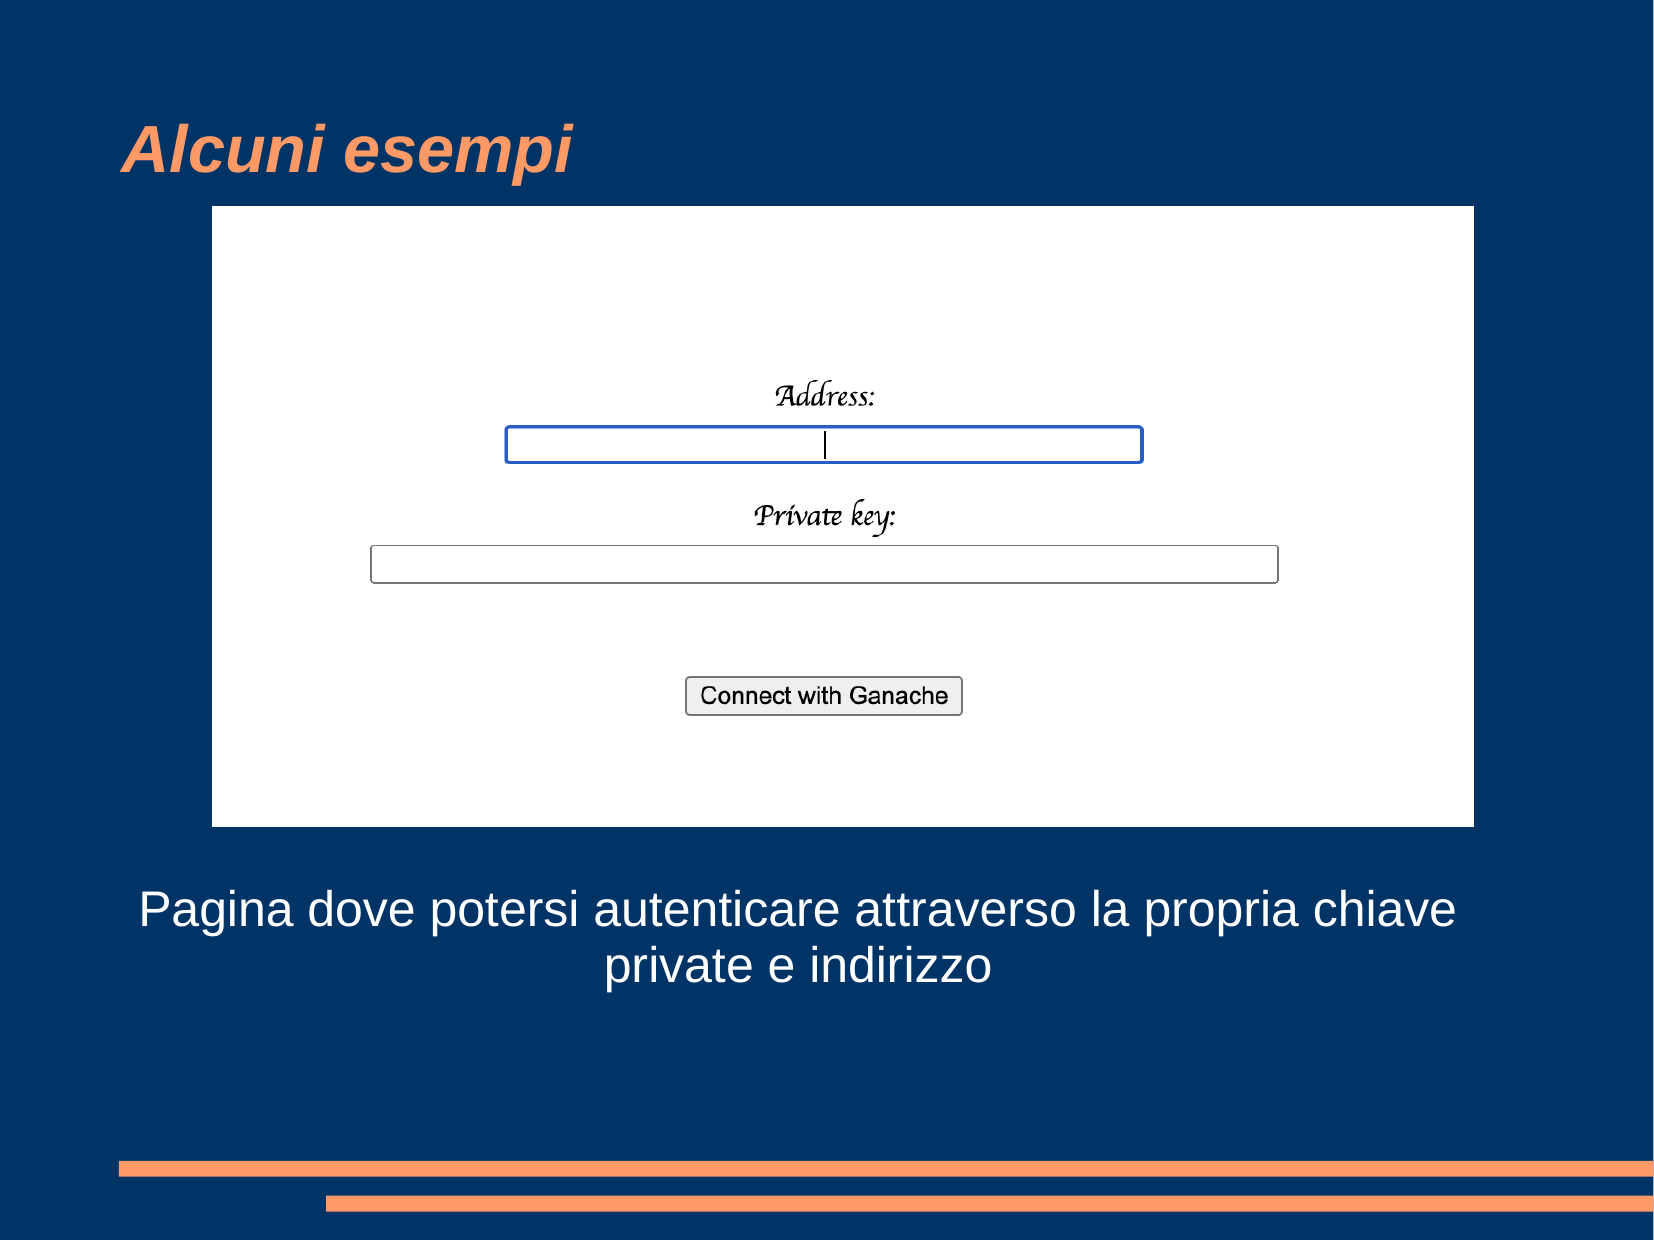

# Alcuni esempi
Pagina dove potersi autenticare attraverso la propria chiave private e indirizzo